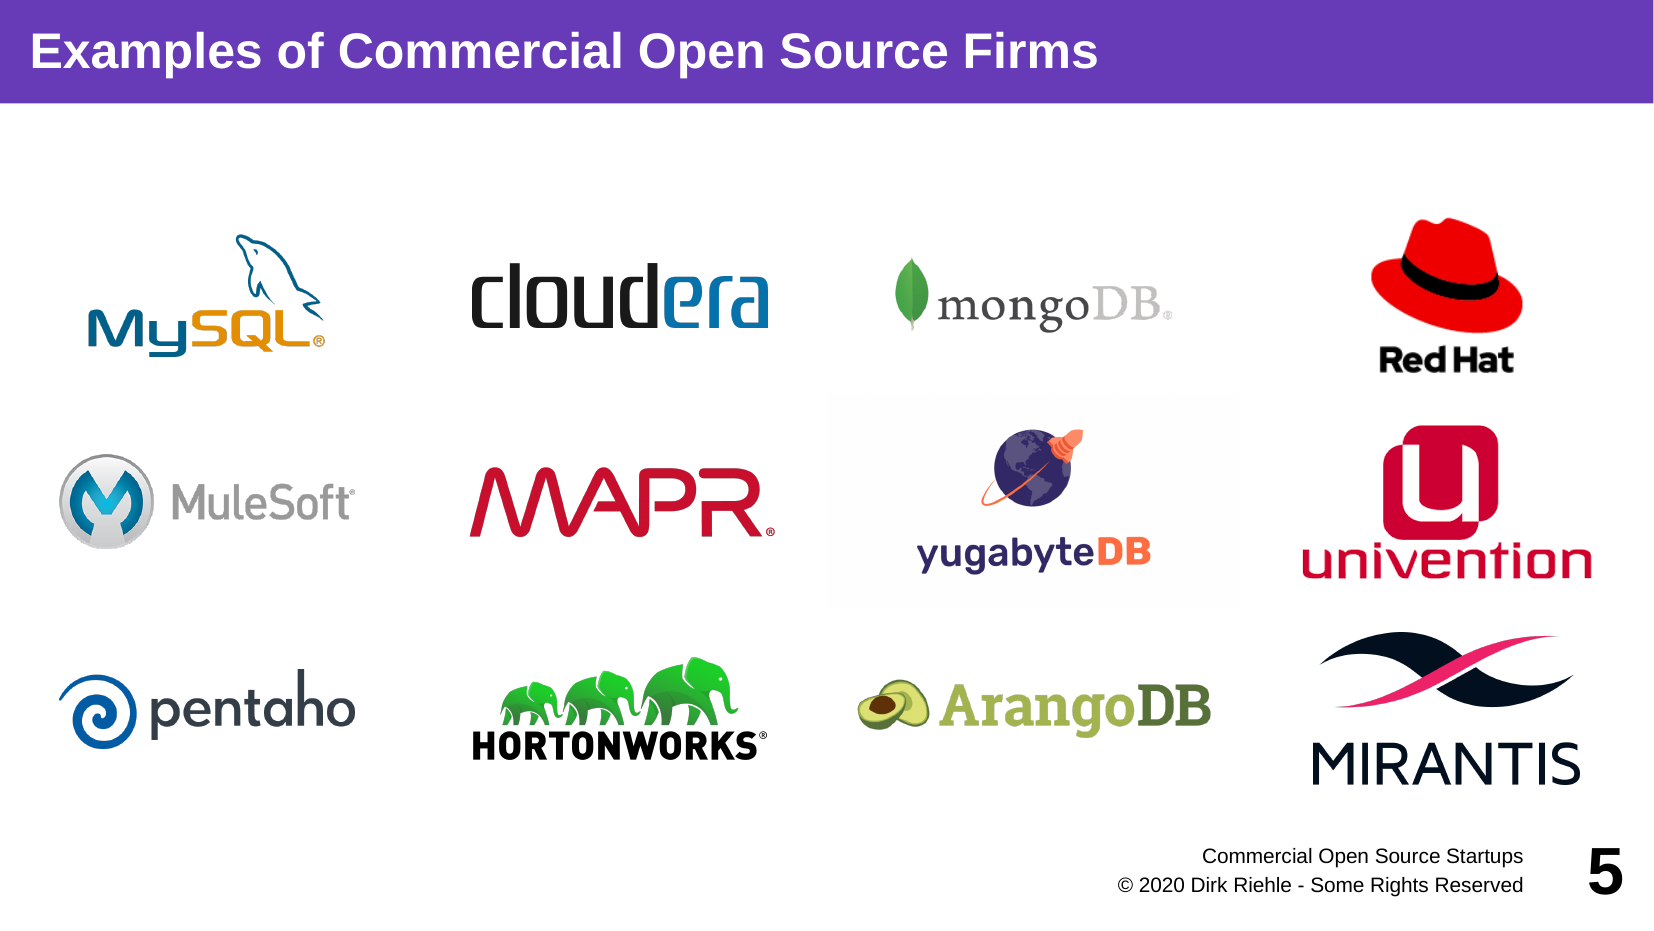

# Examples of Commercial Open Source Firms
Commercial Open Source Startups
5
© 2020 Dirk Riehle - Some Rights Reserved